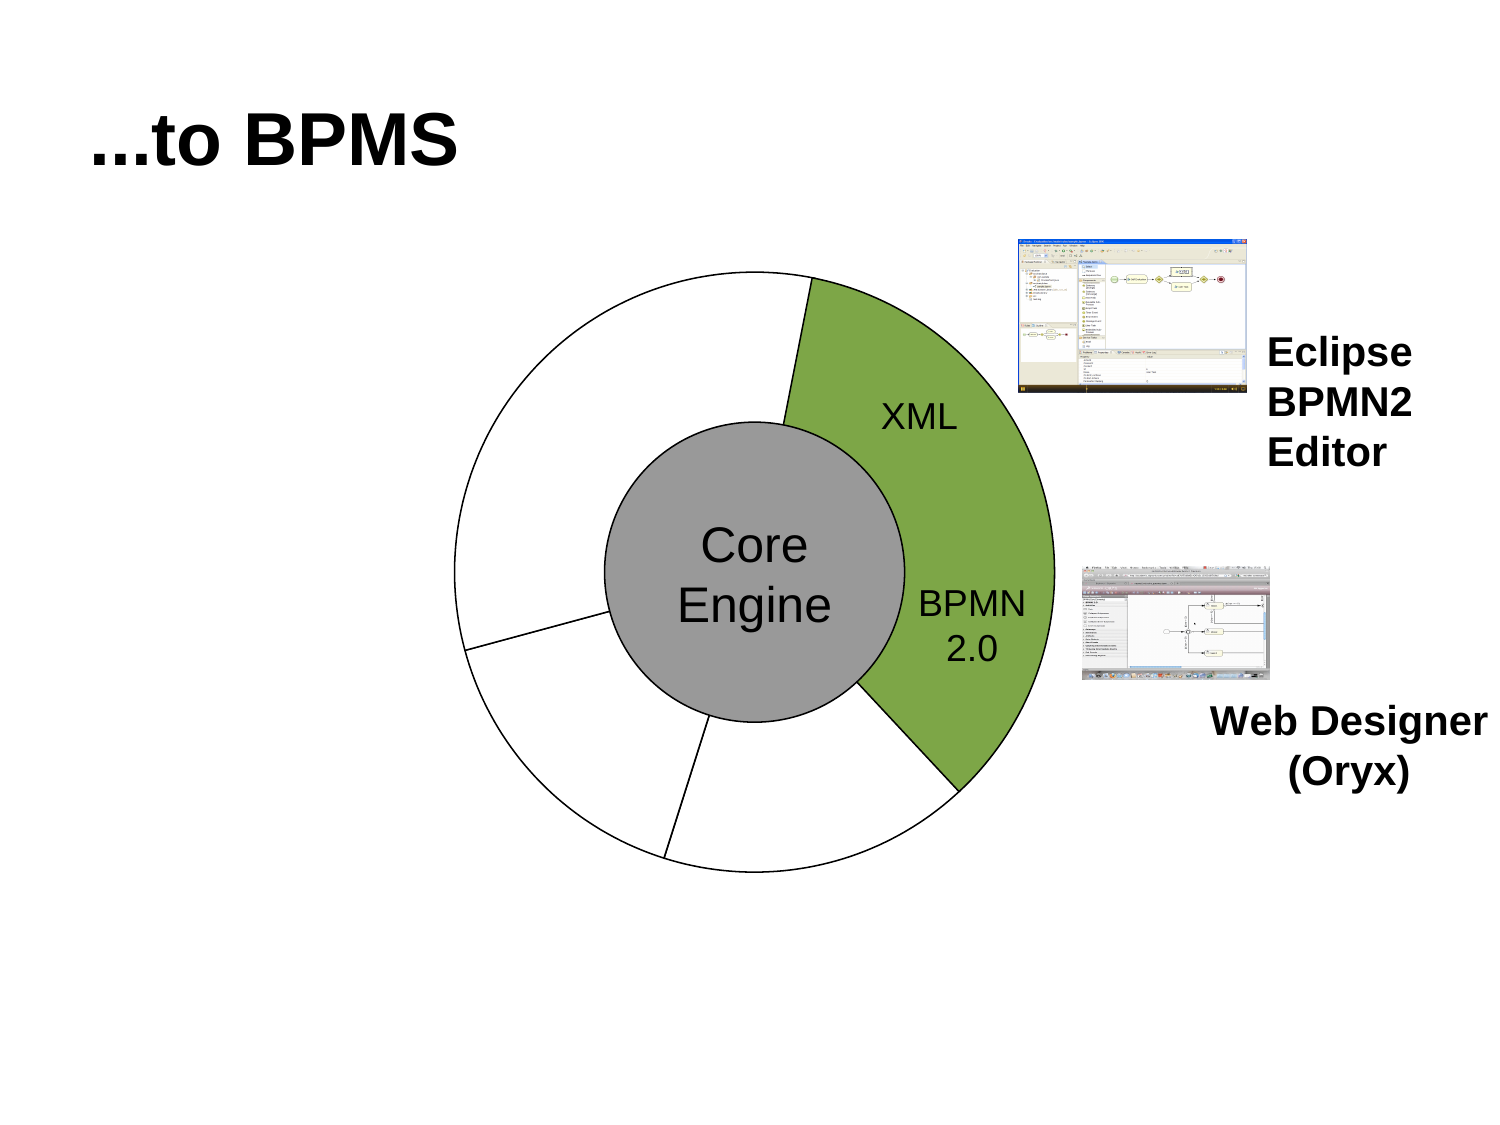

# ...to BPMS
Eclipse
BPMN2
Editor
XML
Core
Engine
BPMN
2.0
Web Designer
(Oryx)